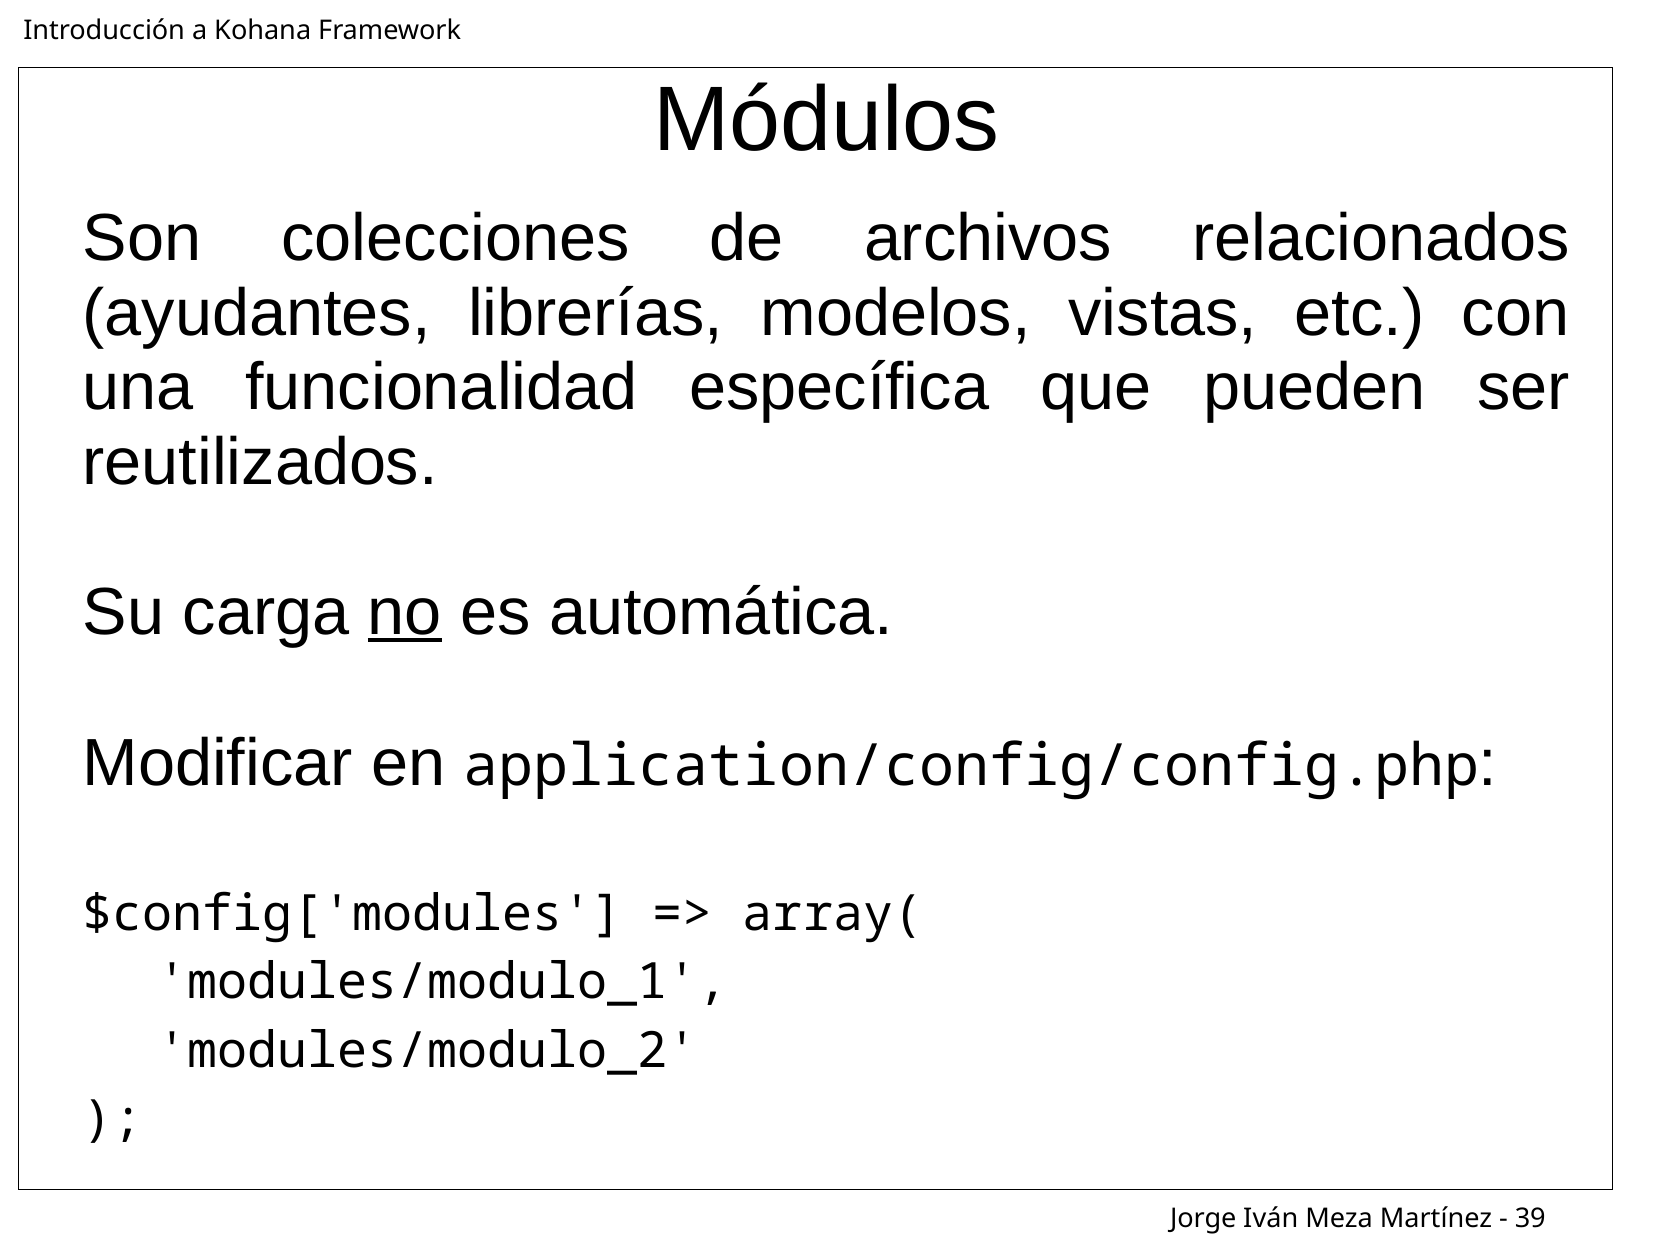

# Módulos
Son colecciones de archivos relacionados (ayudantes, librerías, modelos, vistas, etc.) con una funcionalidad específica que pueden ser reutilizados.
Su carga no es automática.
Modificar en application/config/config.php:
$config['modules'] => array(
	'modules/modulo_1',
	'modules/modulo_2'
);